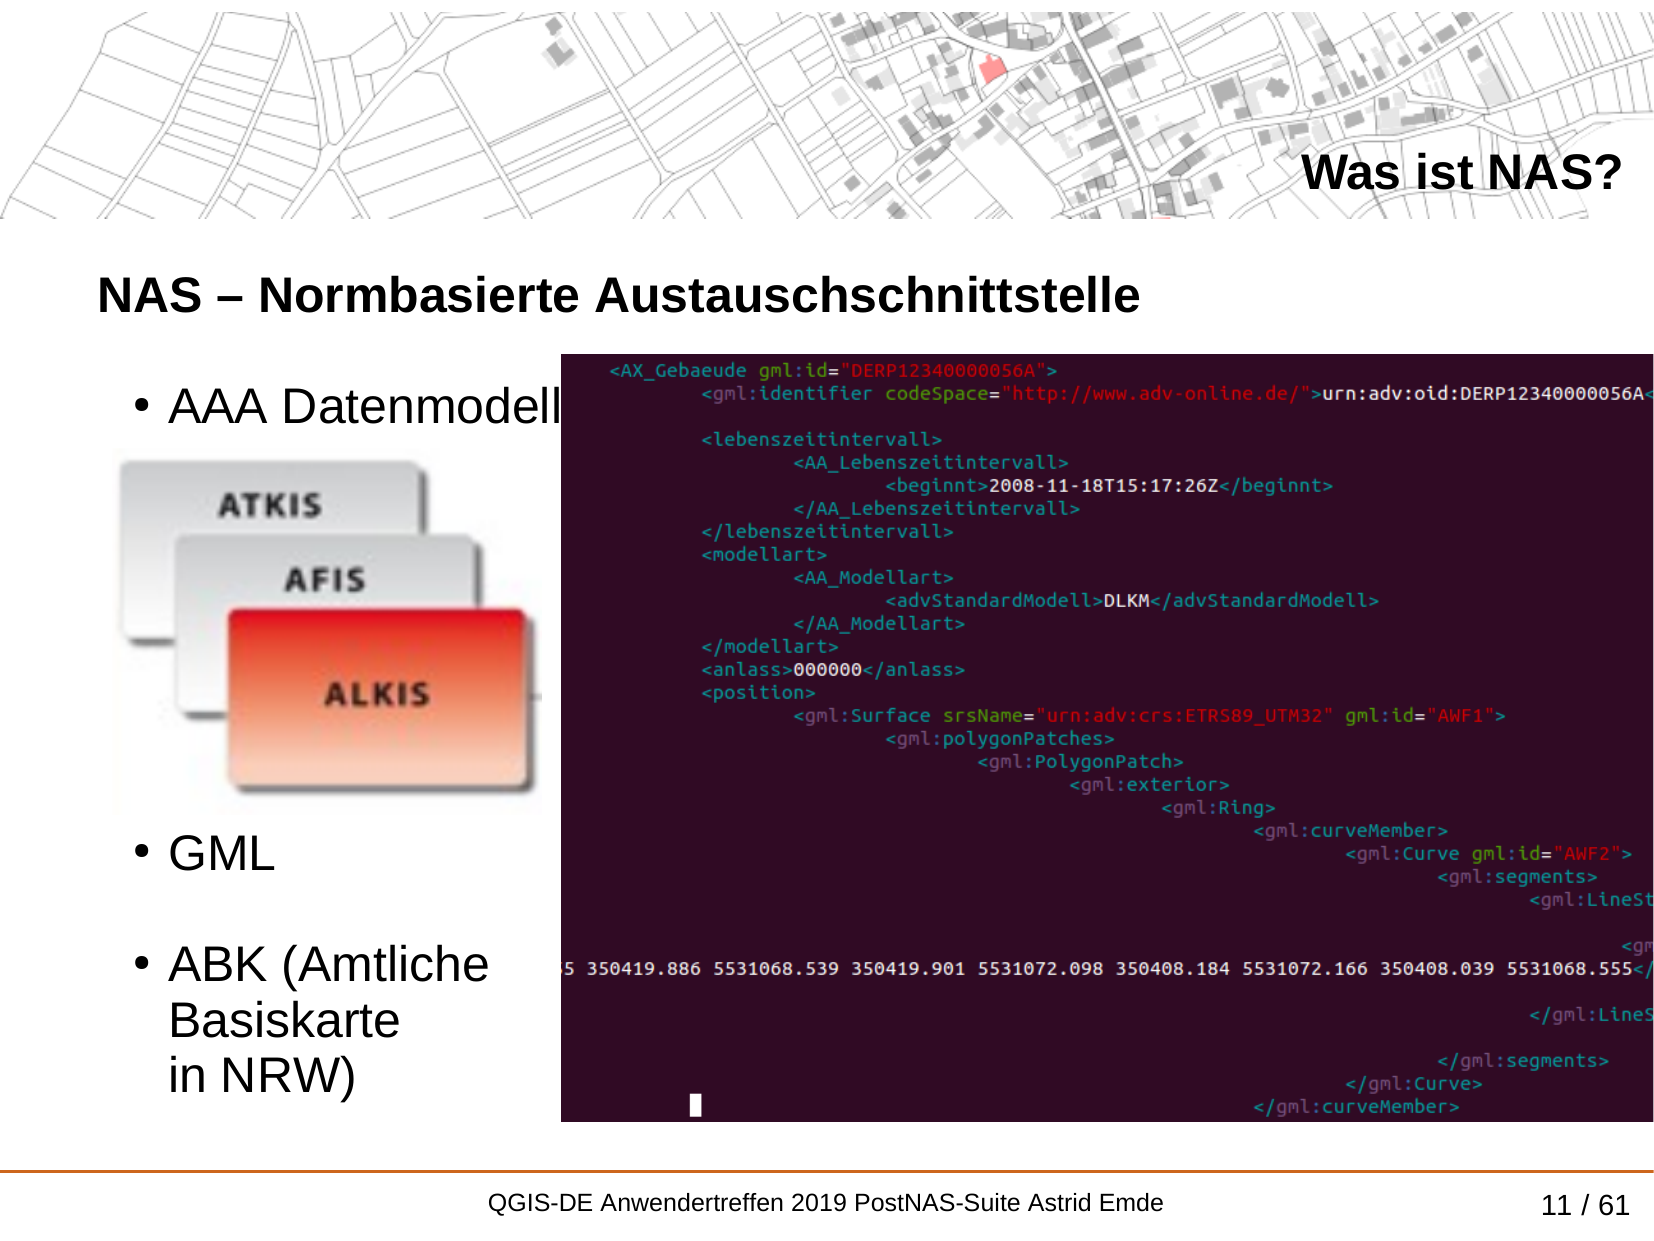

# Was ist NAS?
NAS – Normbasierte Austauschschnittstelle
AAA Datenmodell
GML
ABK (Amtliche
Basiskarte
in NRW)